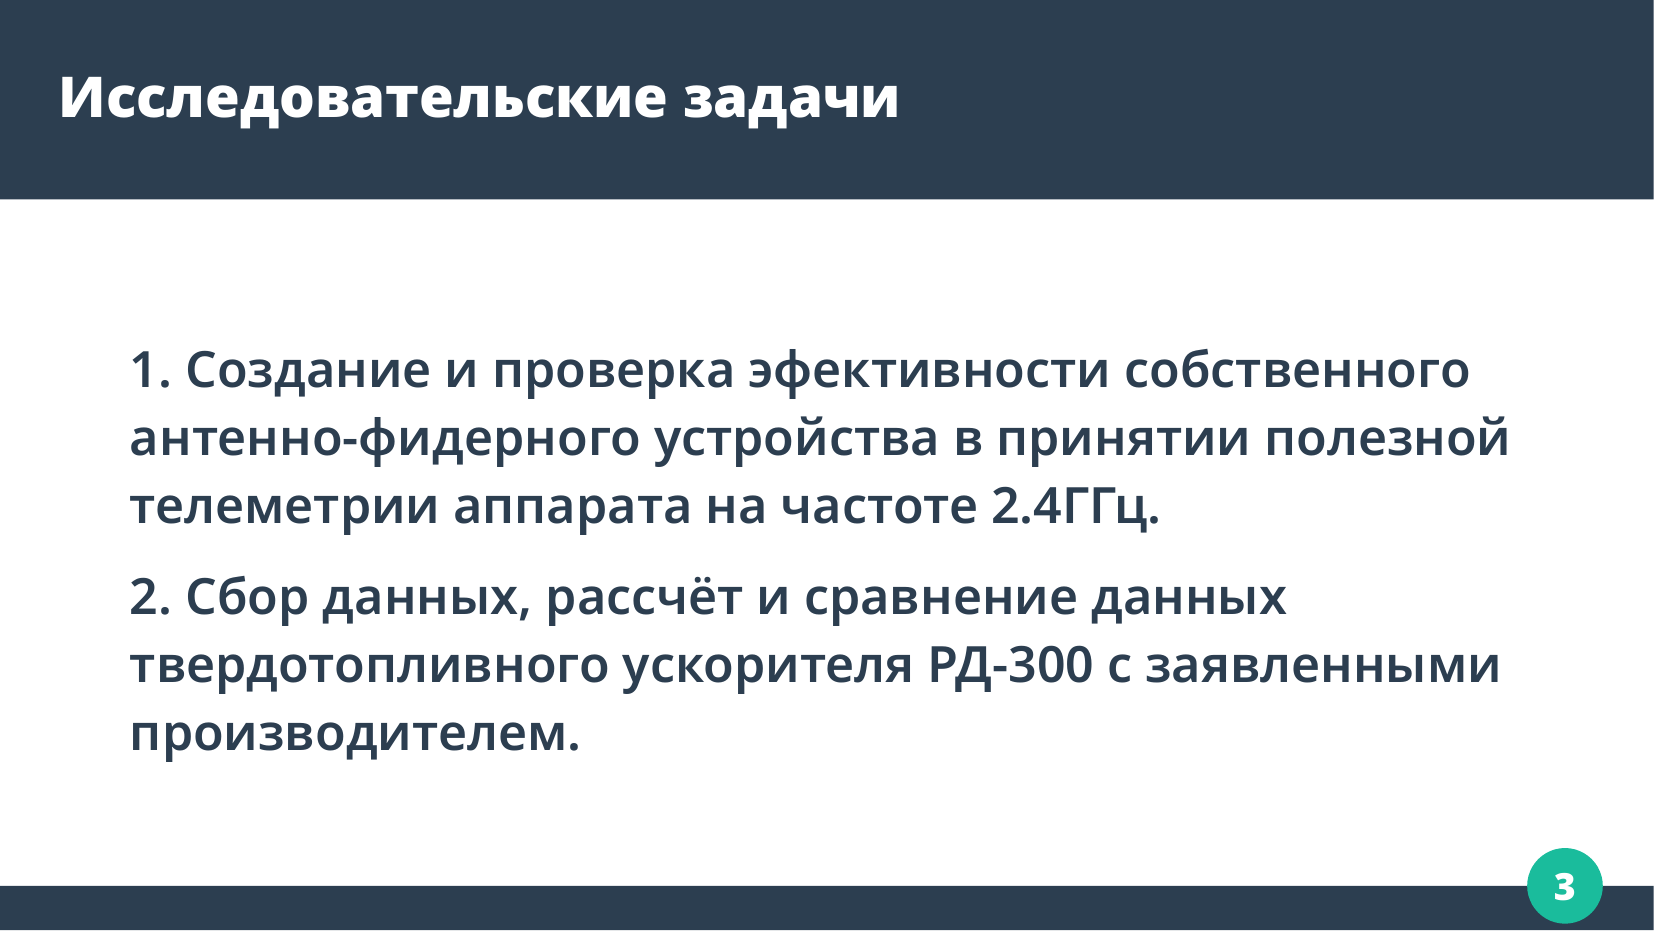

# Исследовательские задачи
1. Создание и проверка эфективности собственного антенно-фидерного устройства в принятии полезной телеметрии аппарата на частоте 2.4ГГц.
2. Сбор данных, рассчёт и сравнение данных твердотопливного ускорителя РД-300 с заявленными производителем.